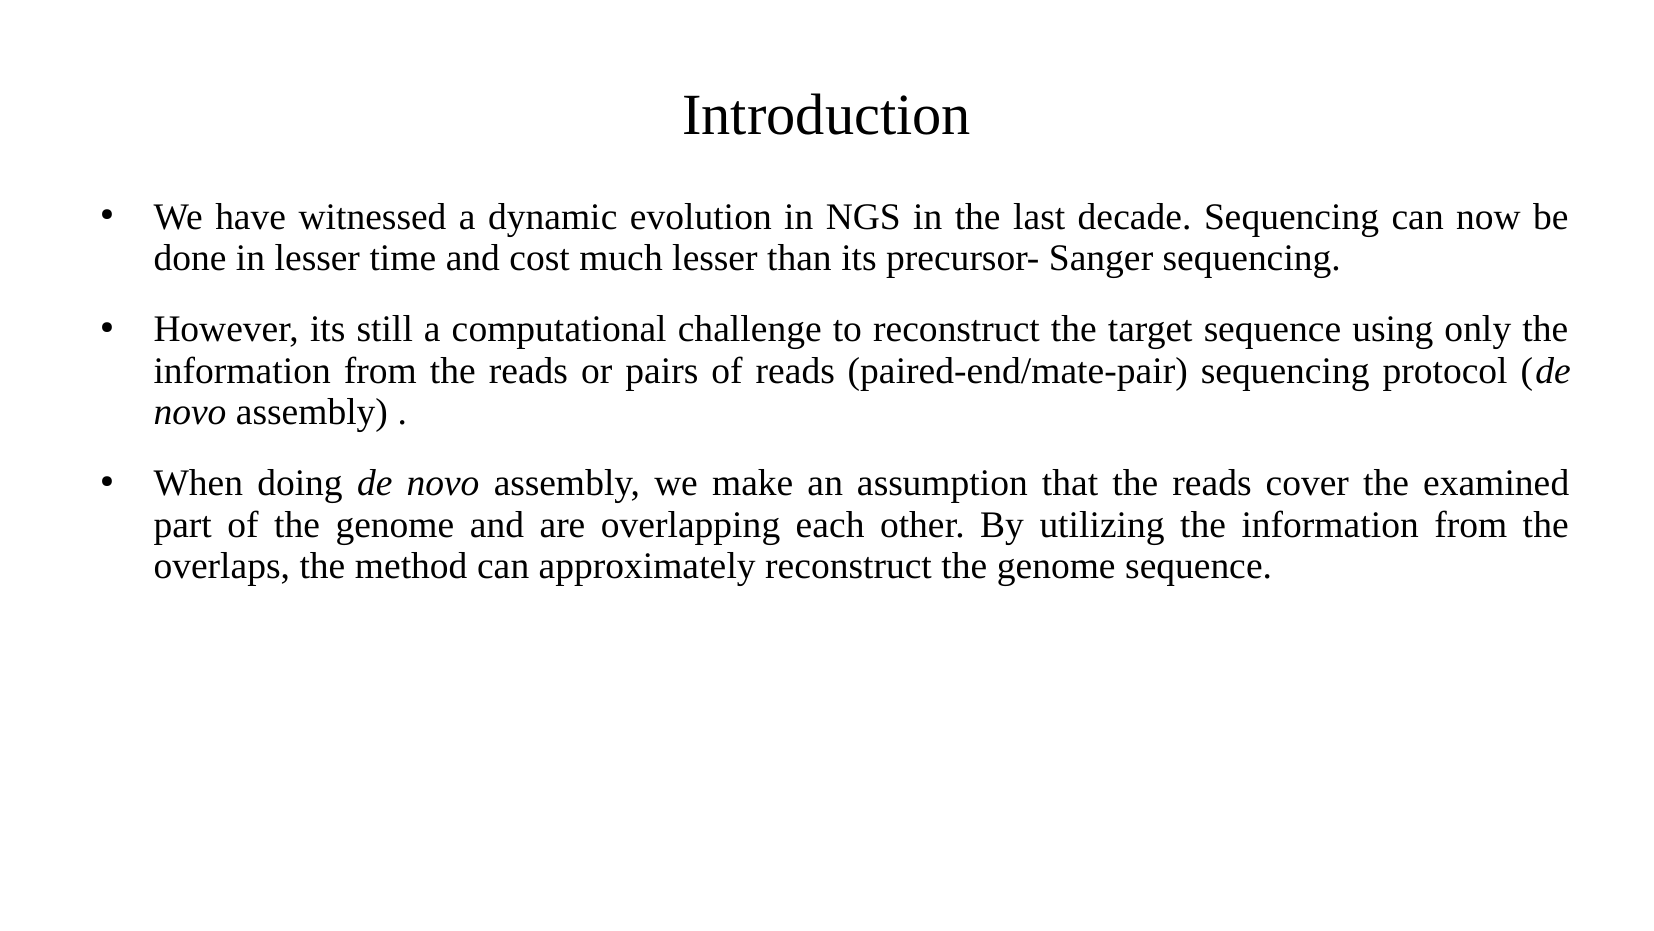

# Introduction
We have witnessed a dynamic evolution in NGS in the last decade. Sequencing can now be done in lesser time and cost much lesser than its precursor- Sanger sequencing.
However, its still a computational challenge to reconstruct the target sequence using only the information from the reads or pairs of reads (paired-end/mate-pair) sequencing protocol (de novo assembly) .
When doing de novo assembly, we make an assumption that the reads cover the examined part of the genome and are overlapping each other. By utilizing the information from the overlaps, the method can approximately reconstruct the genome sequence.